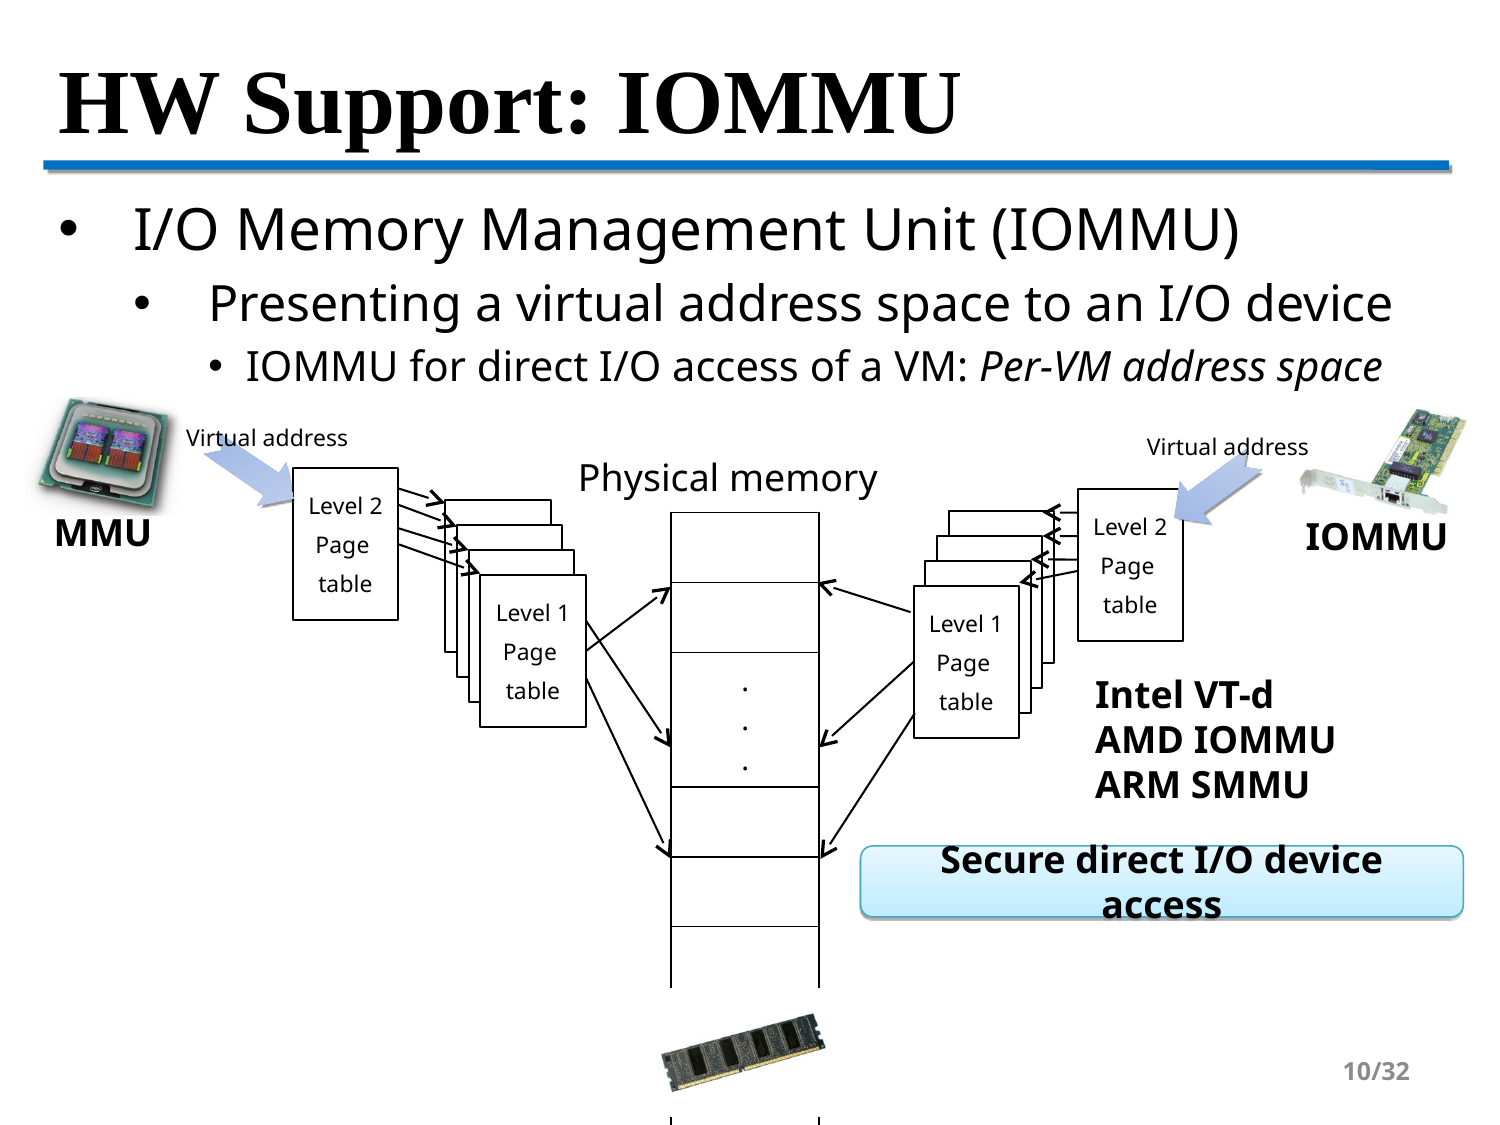

# HW Support: IOMMU
I/O Memory Management Unit (IOMMU)
Presenting a virtual address space to an I/O device
IOMMU for direct I/O access of a VM: Per-VM address space
Virtual address
Virtual address
Physical memory
Level 2
Page
table
Level 2
Page
table
Page
table
MMU
IOMMU
Page
table
| |
| --- |
| |
| . . . |
| |
| |
| |
| |
| |
Page
table
Page
table
Page
table
Page
table
Level 1
Page
table
Level 1
Page
table
Intel VT-d
AMD IOMMU
ARM SMMU
Secure direct I/O device access